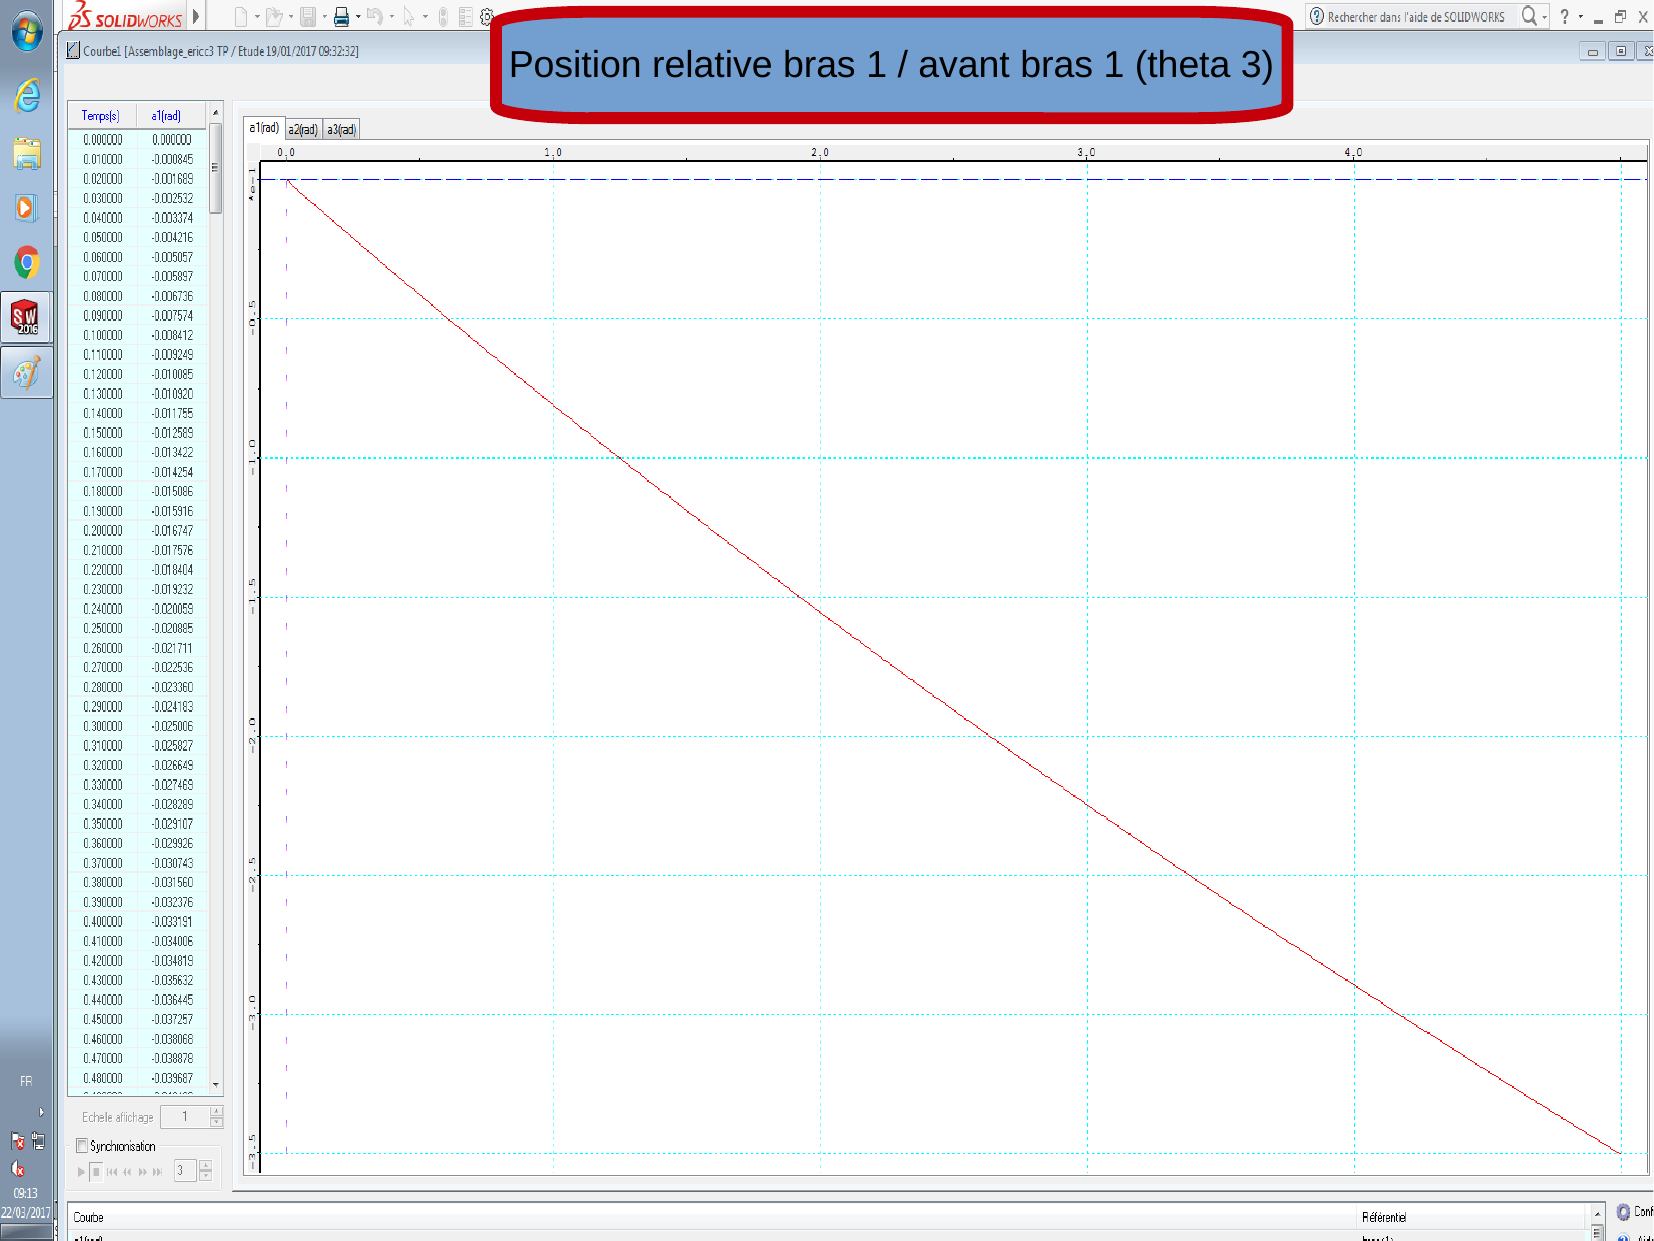

Position relative bras 1 / avant bras 1 (theta 3)
#